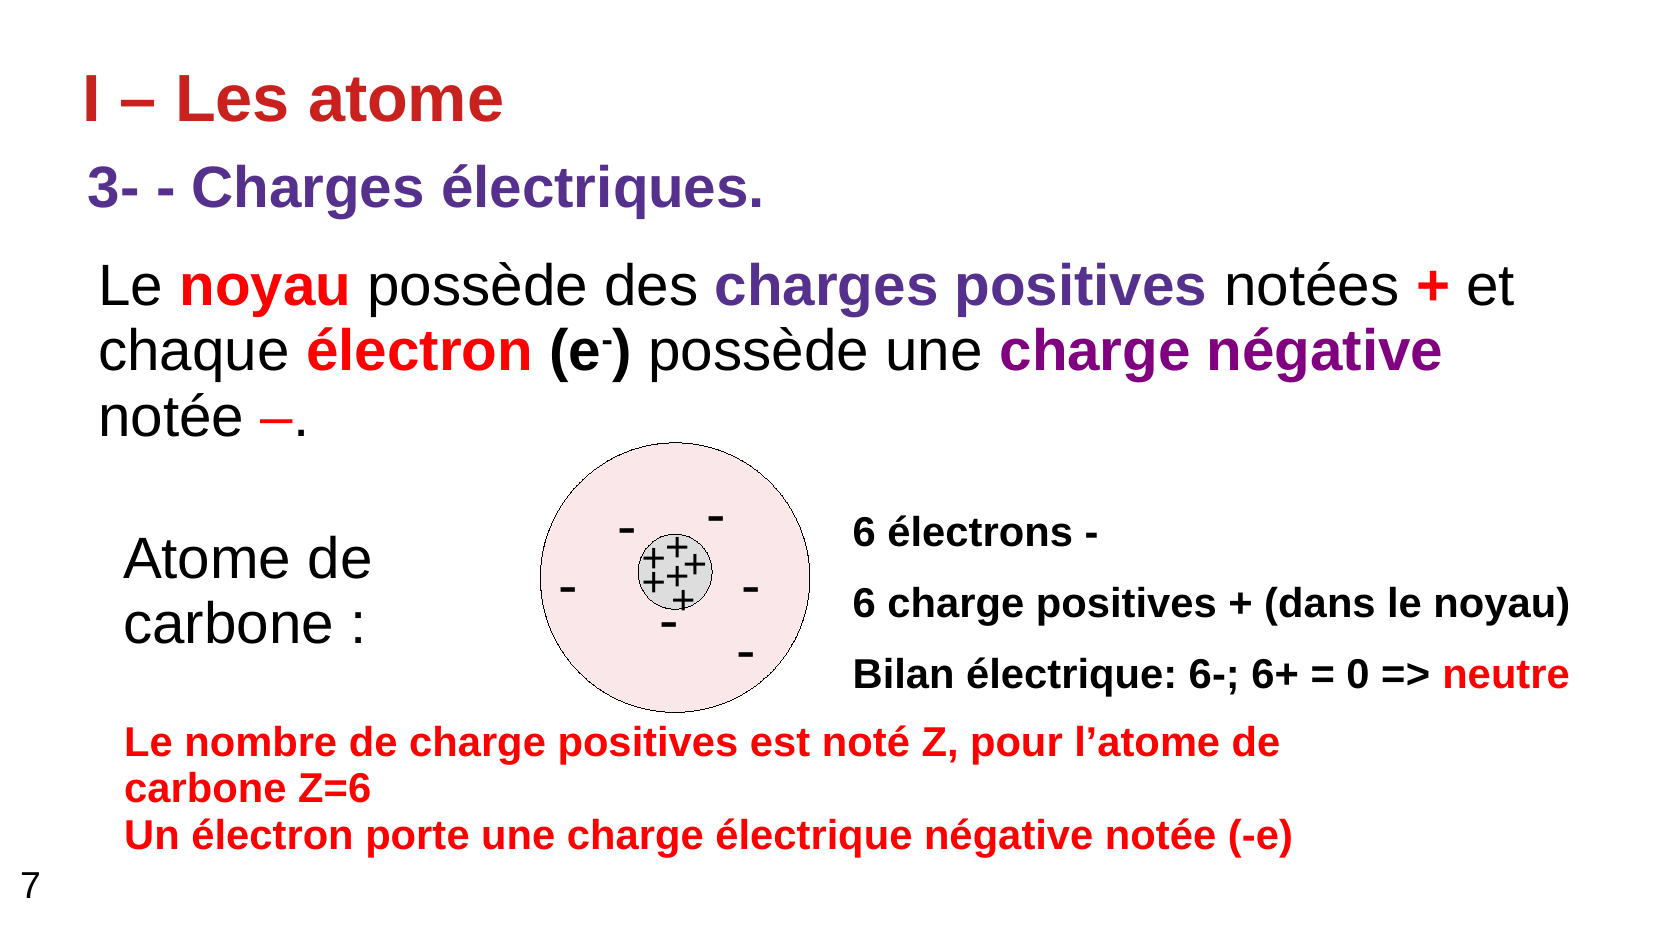

# I – Les atome
3- - Charges électriques.
Le noyau possède des charges positives notées + et chaque électron (e-) possède une charge négative notée –.
-
-
6 électrons -
6 charge positives + (dans le noyau)
Bilan électrique: 6-; 6+ = 0 => neutre
+
Atome de carbone :
+
+
-
+
-
+
+
-
-
Le nombre de charge positives est noté Z, pour l’atome de carbone Z=6
Un électron porte une charge électrique négative notée (-e)